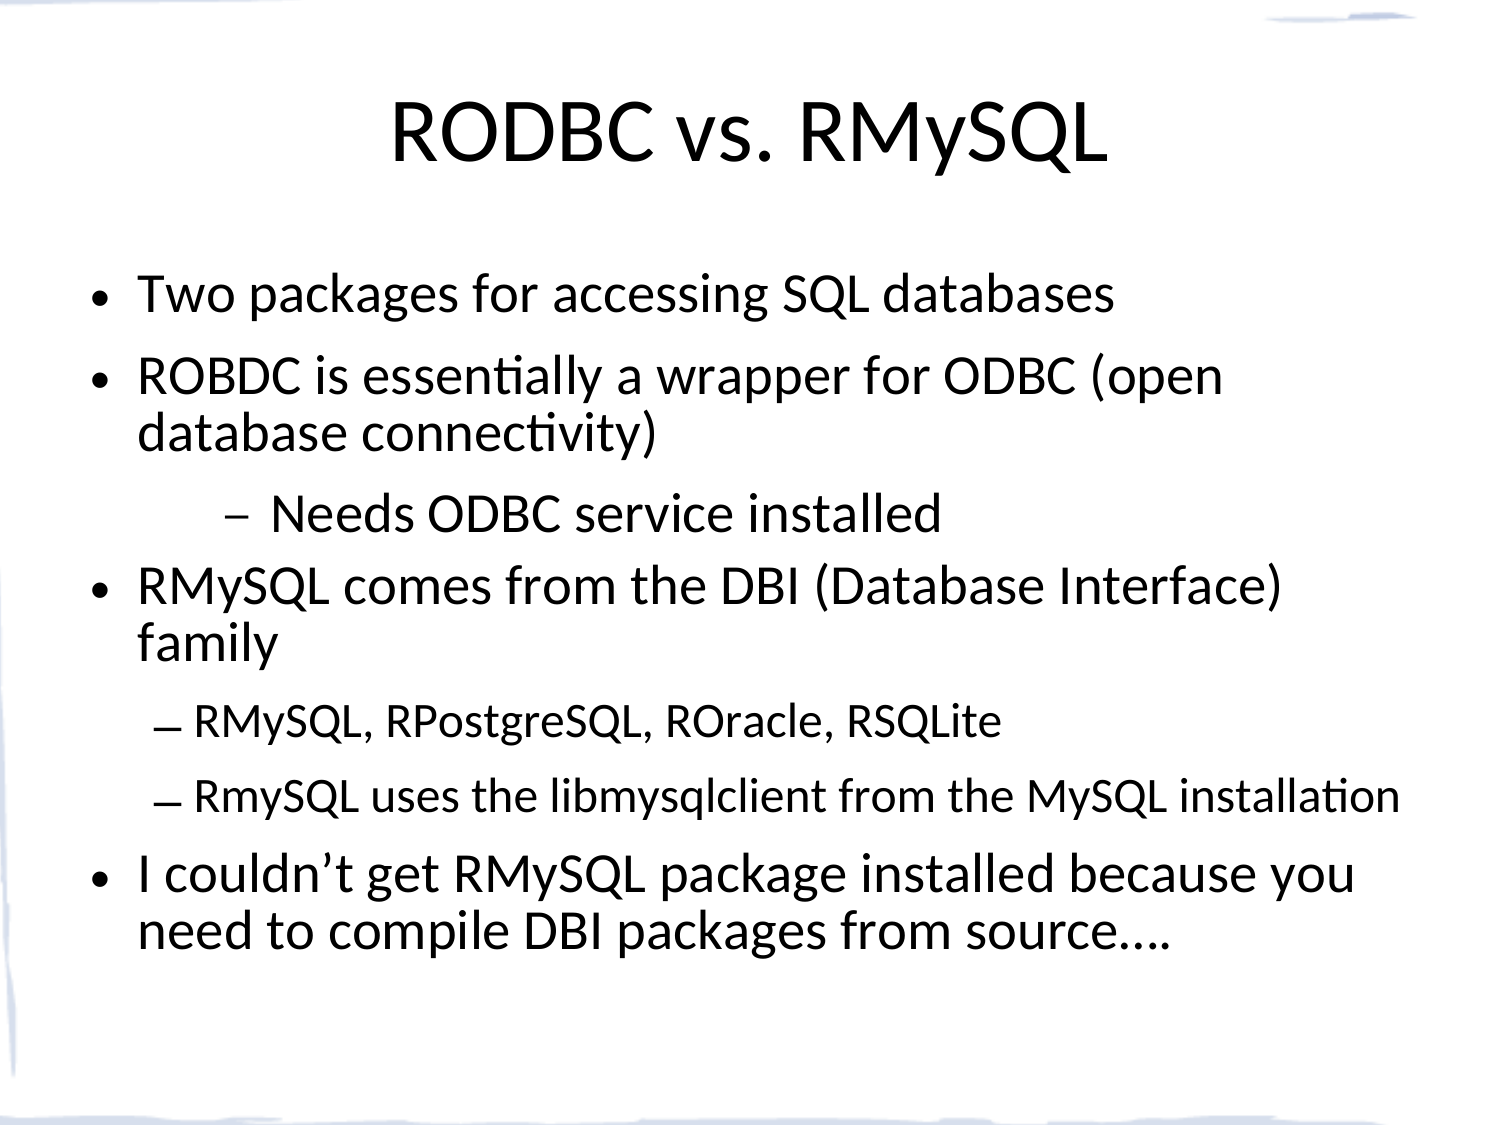

# RODBC vs. RMySQL
Two packages for accessing SQL databases
ROBDC is essentially a wrapper for ODBC (open database connectivity)
Needs ODBC service installed
RMySQL comes from the DBI (Database Interface) family
RMySQL, RPostgreSQL, ROracle, RSQLite
RmySQL uses the libmysqlclient from the MySQL installation
I couldn’t get RMySQL package installed because you need to compile DBI packages from source….